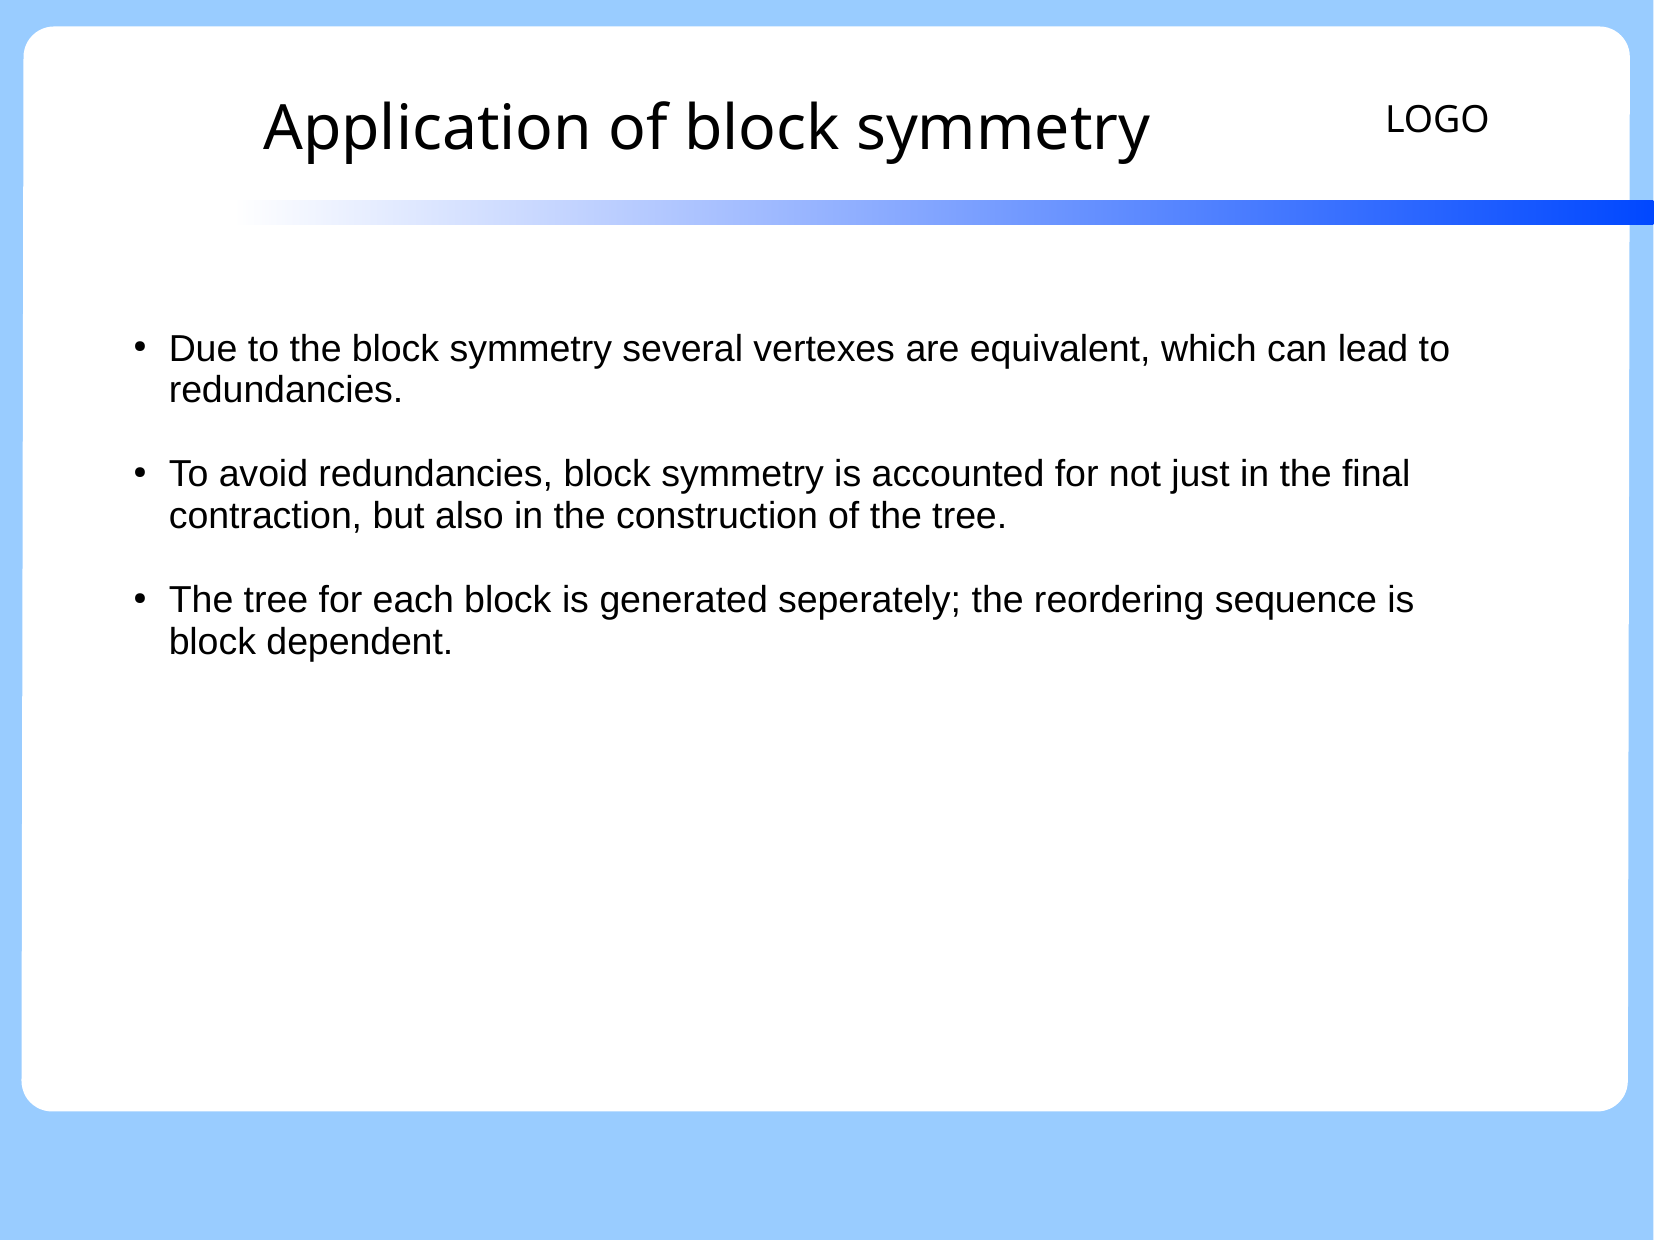

# Application of block symmetry
Due to the block symmetry several vertexes are equivalent, which can lead to redundancies.
To avoid redundancies, block symmetry is accounted for not just in the final contraction, but also in the construction of the tree.
The tree for each block is generated seperately; the reordering sequence is block dependent.